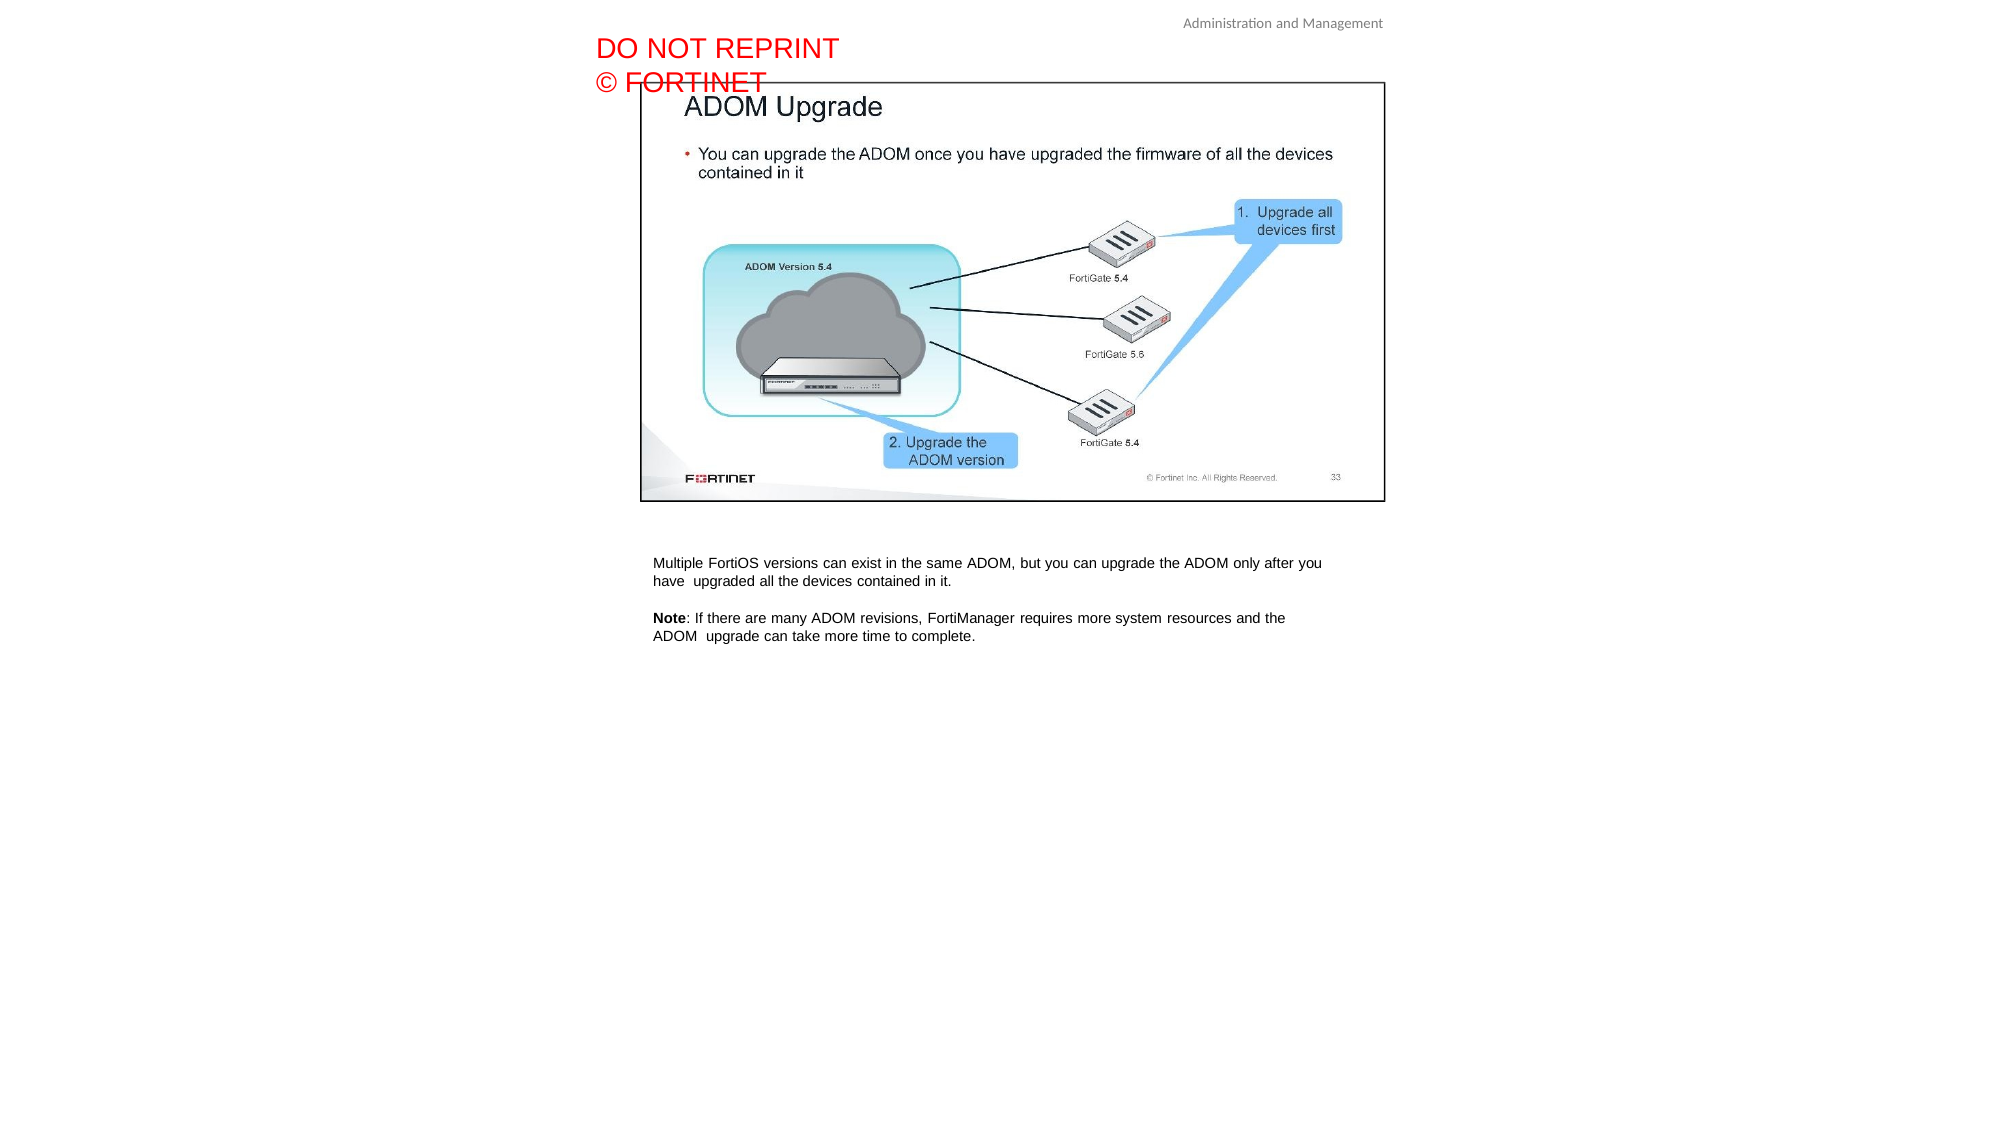

Administration and Management
DO NOT REPRINT
© FORTINET
Multiple FortiOS versions can exist in the same ADOM, but you can upgrade the ADOM only after you have upgraded all the devices contained in it.
Note: If there are many ADOM revisions, FortiManager requires more system resources and the ADOM upgrade can take more time to complete.
FortiManager 6.2 Study Guide
1